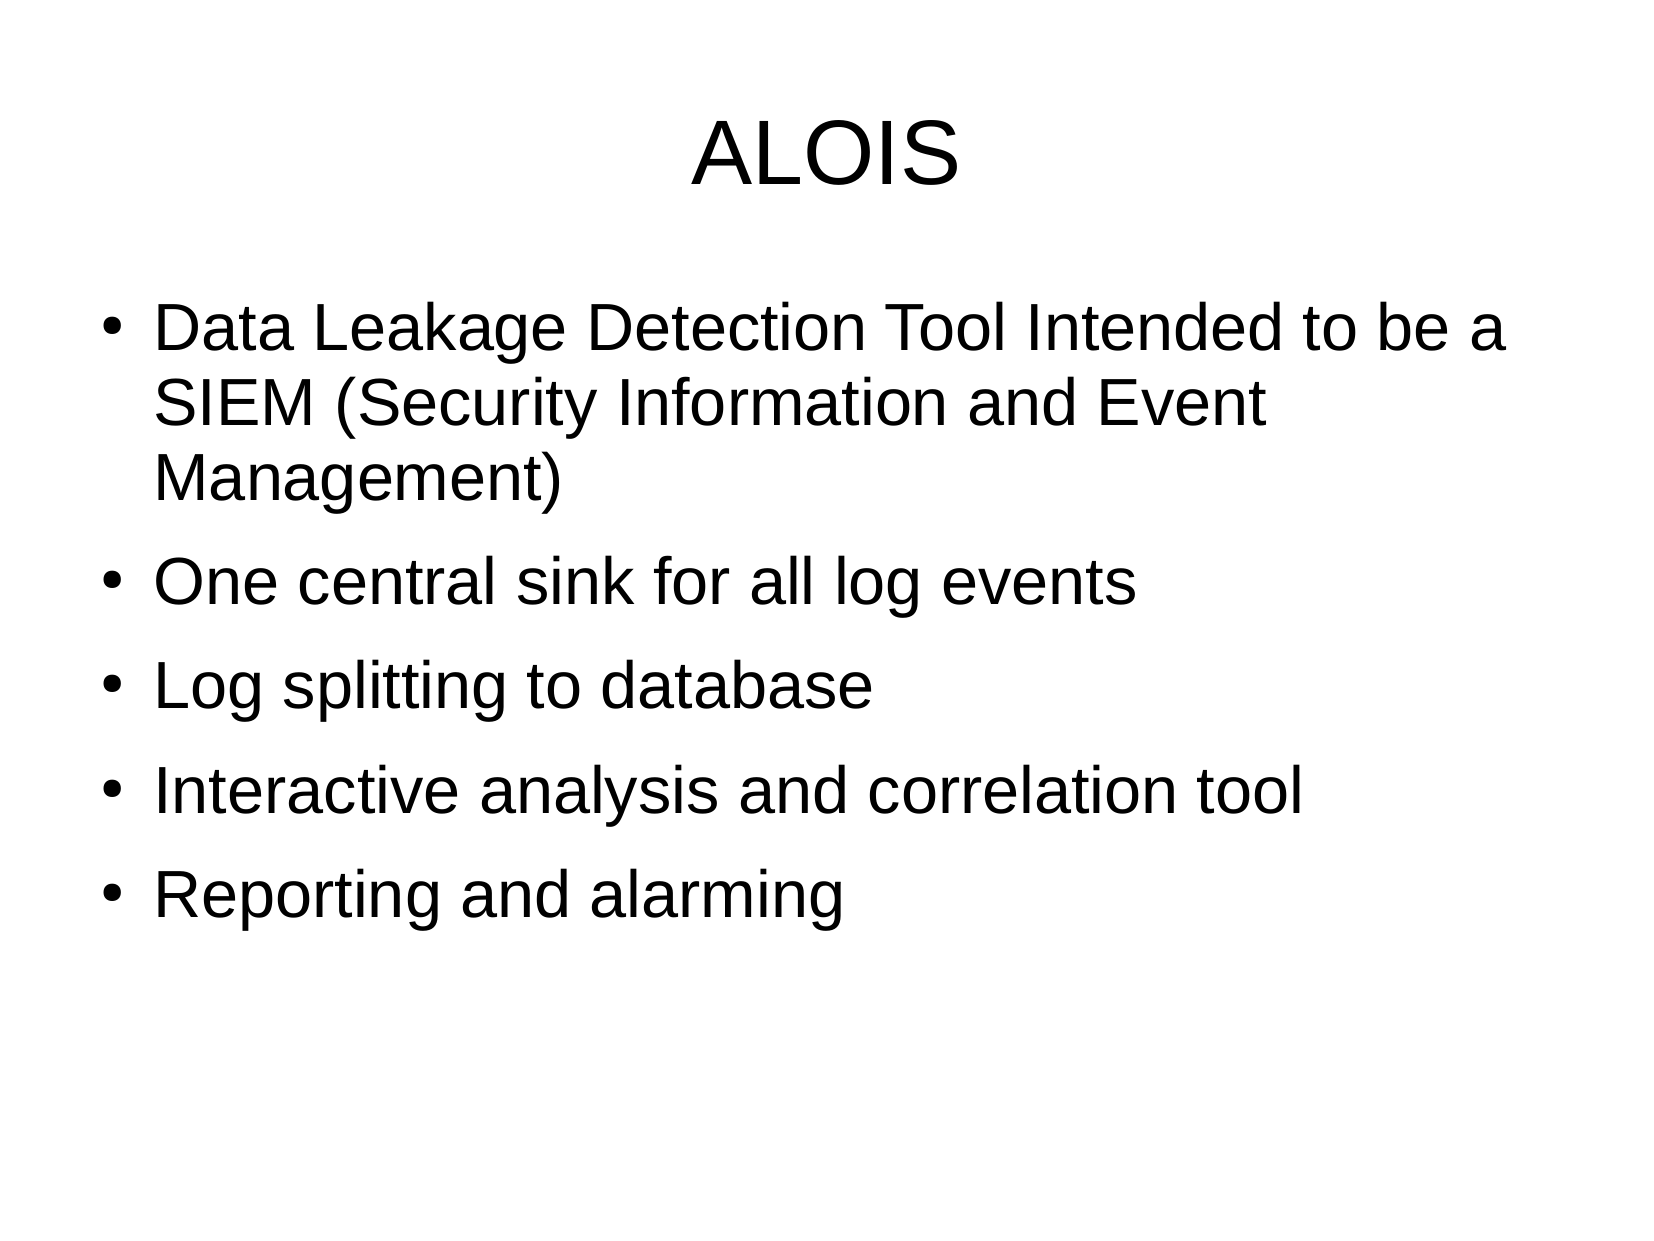

# ALOIS
Data Leakage Detection Tool Intended to be a SIEM (Security Information and Event Management)
One central sink for all log events
Log splitting to database
Interactive analysis and correlation tool
Reporting and alarming